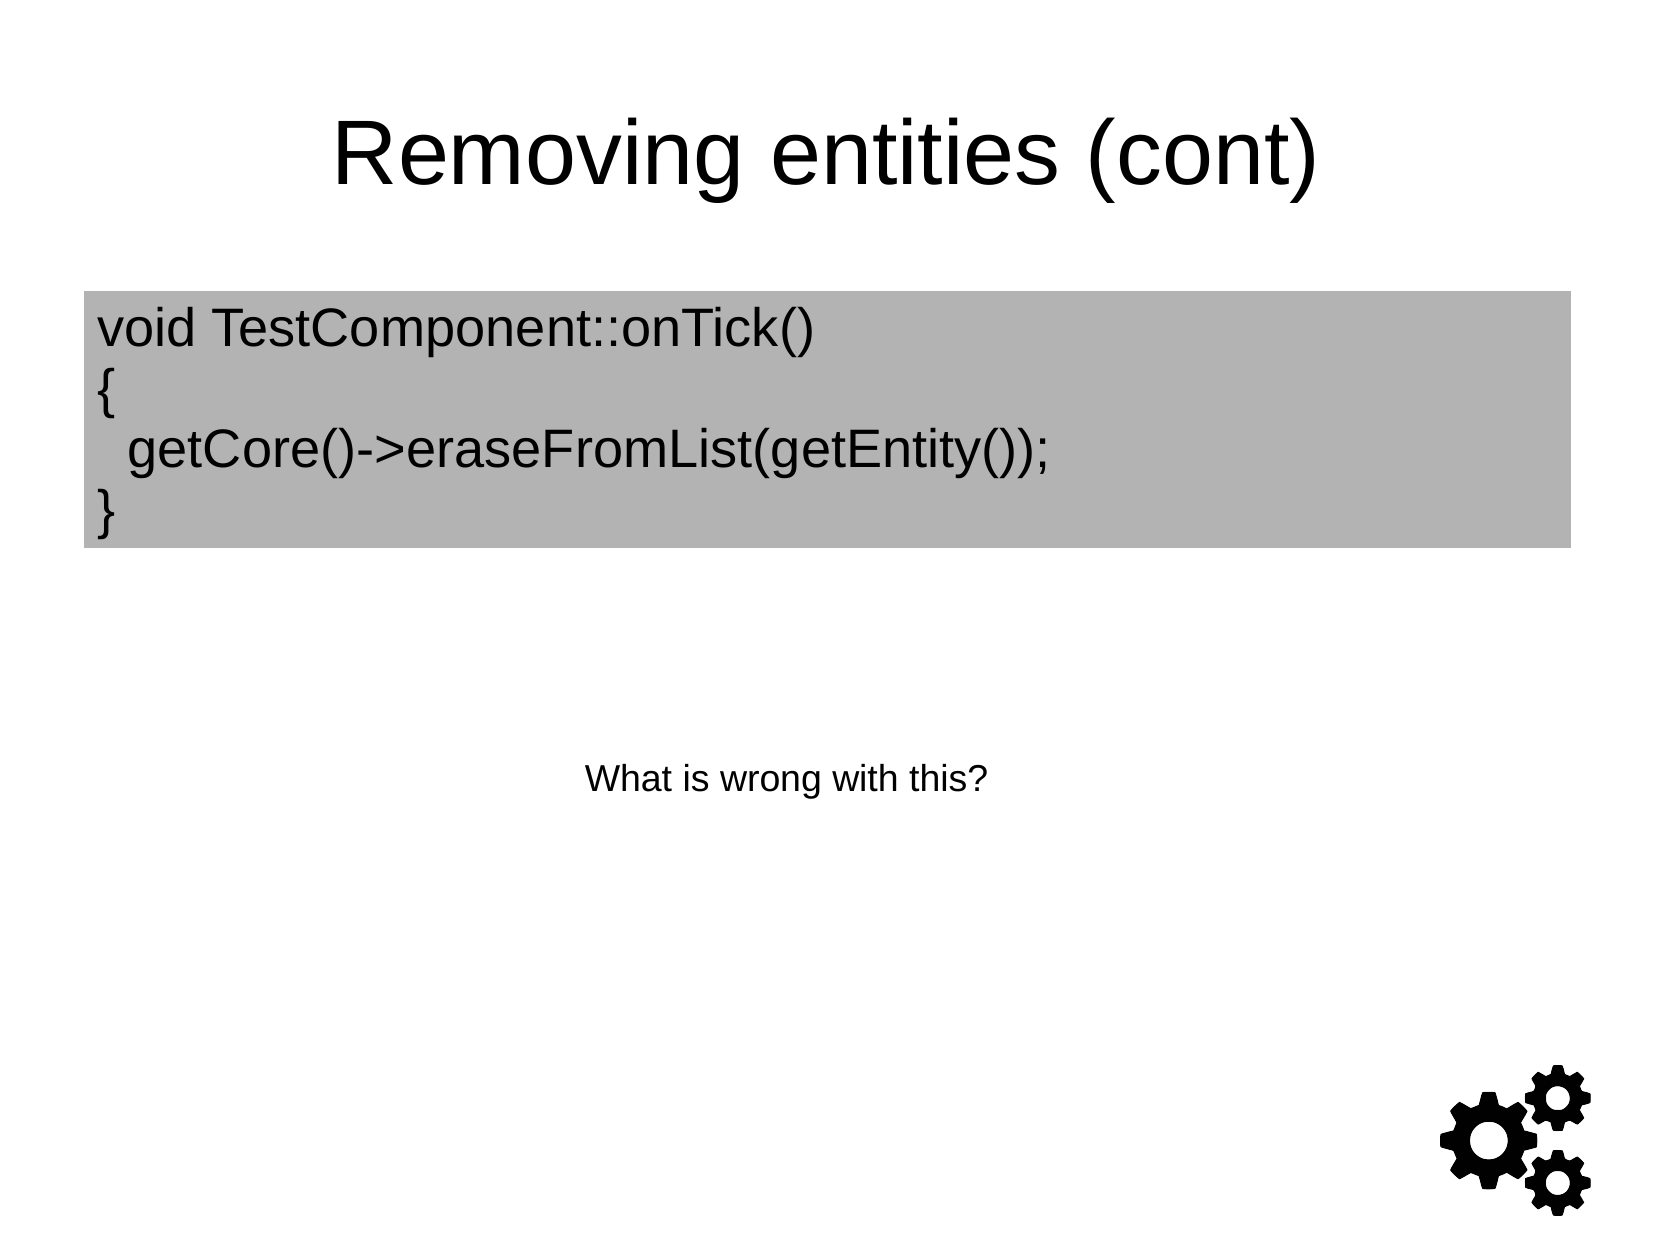

# Removing entities (cont)
| void TestComponent::onTick() { getCore()->eraseFromList(getEntity()); } |
| --- |
What is wrong with this?